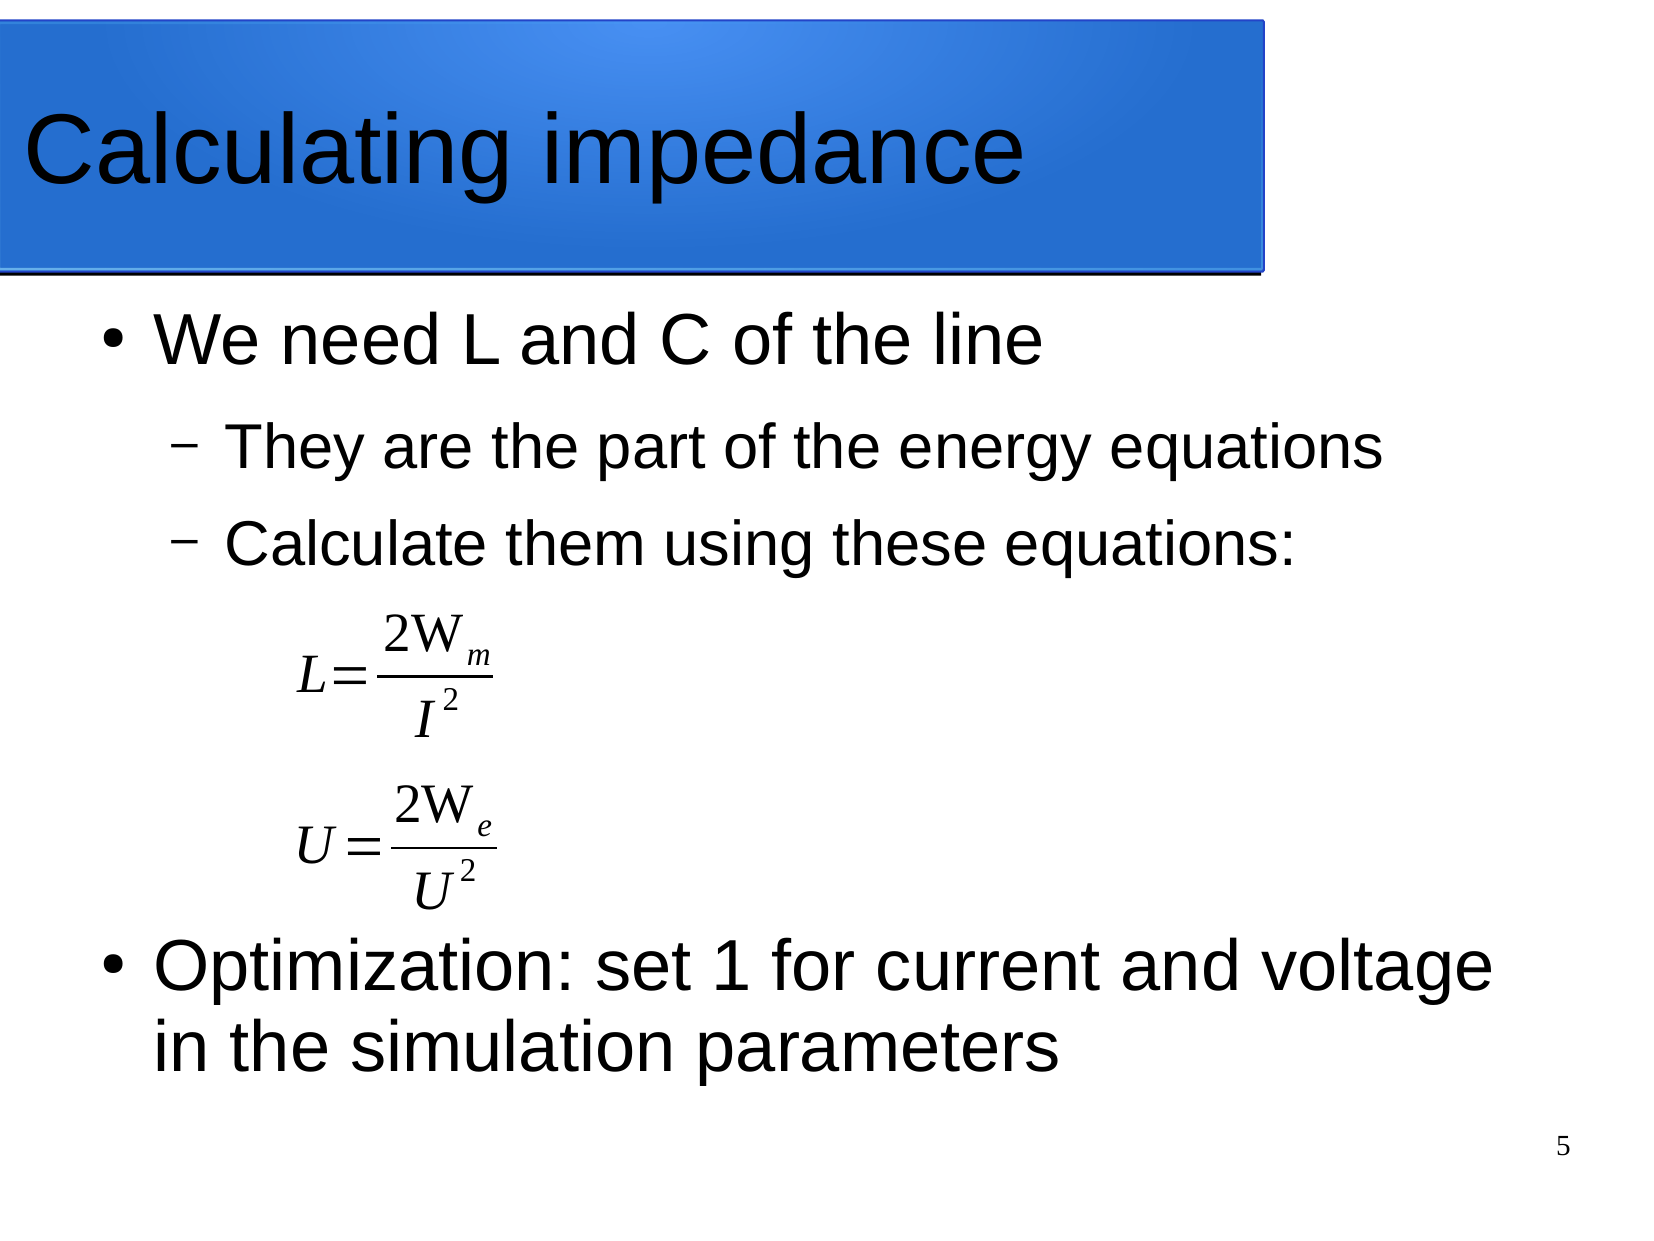

Calculating impedance
# We need L and C of the line
They are the part of the energy equations
Calculate them using these equations:
Optimization: set 1 for current and voltage in the simulation parameters
5